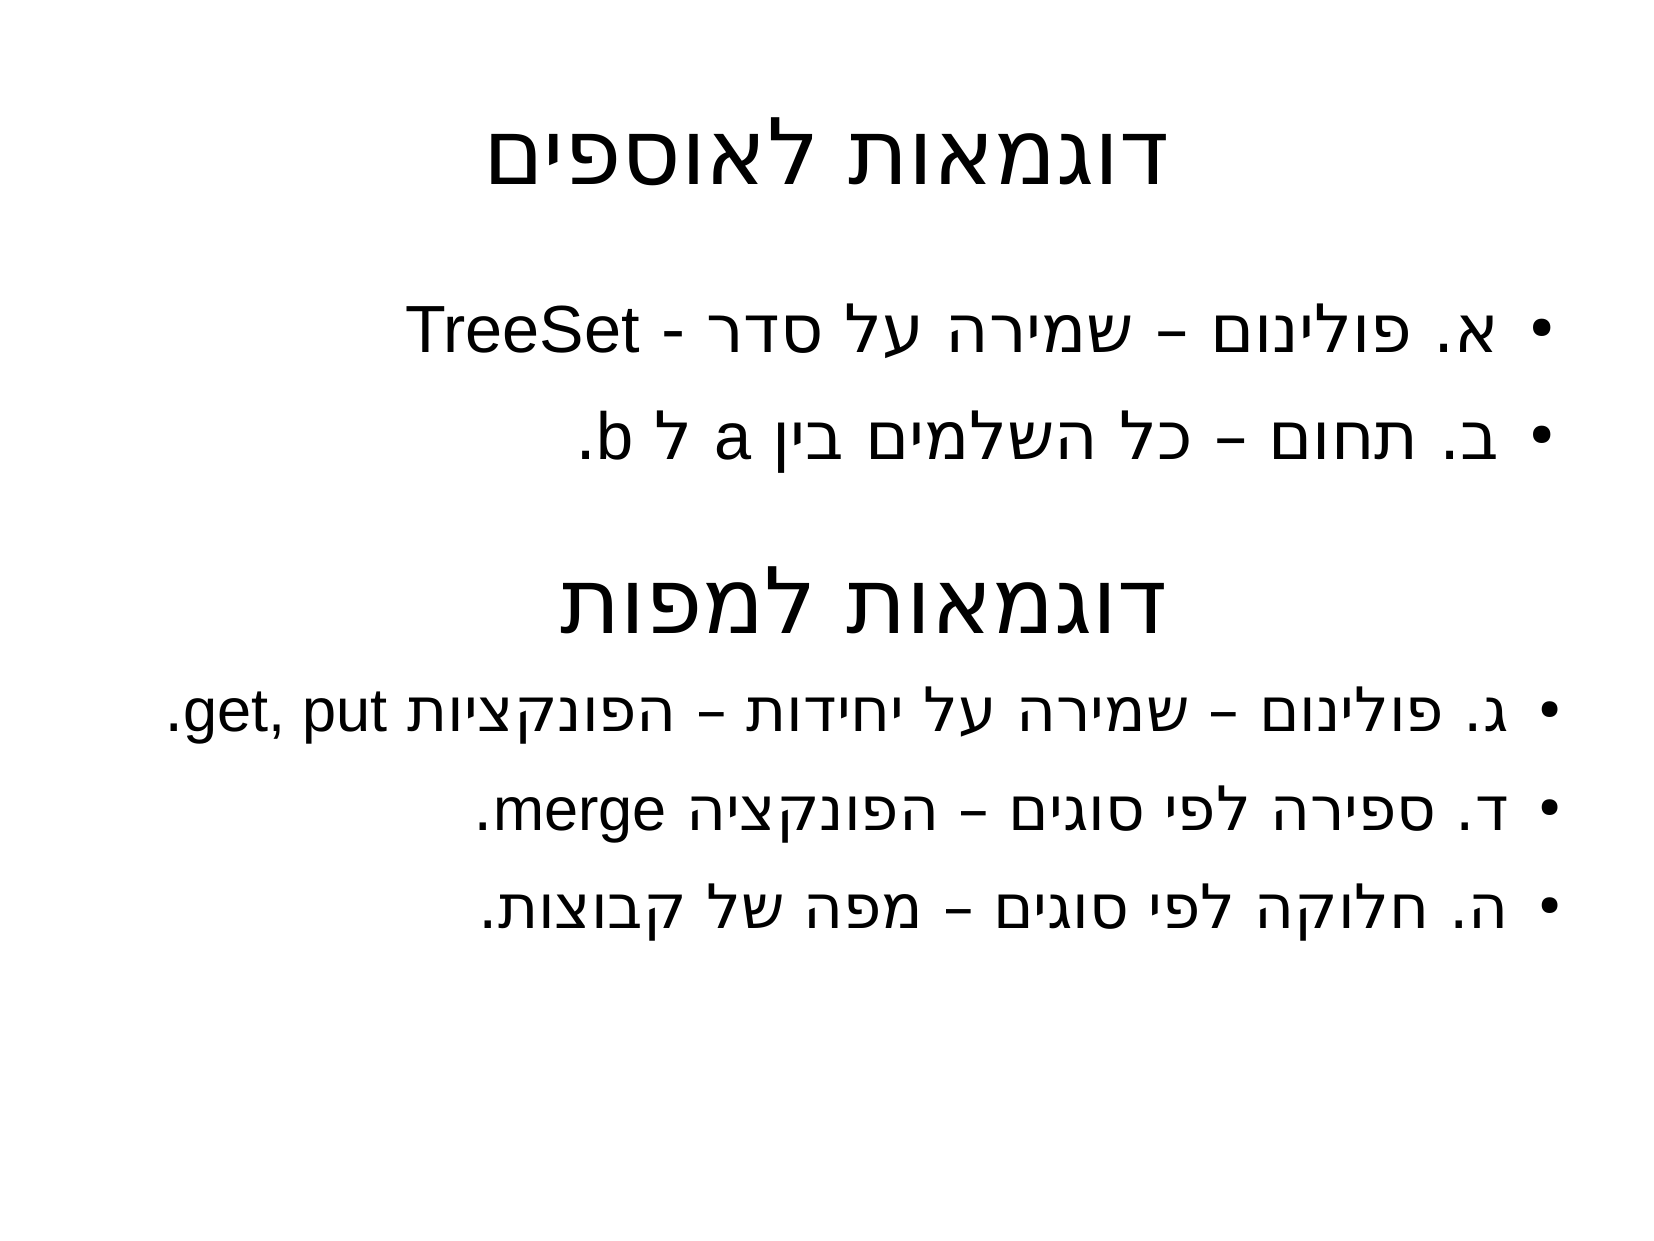

# דוגמאות לאוספים
א. פולינום – שמירה על סדר - TreeSet
ב. תחום – כל השלמים בין a ל b.
דוגמאות למפות
ג. פולינום – שמירה על יחידות – הפונקציות get, put.
ד. ספירה לפי סוגים – הפונקציה merge.
ה. חלוקה לפי סוגים – מפה של קבוצות.